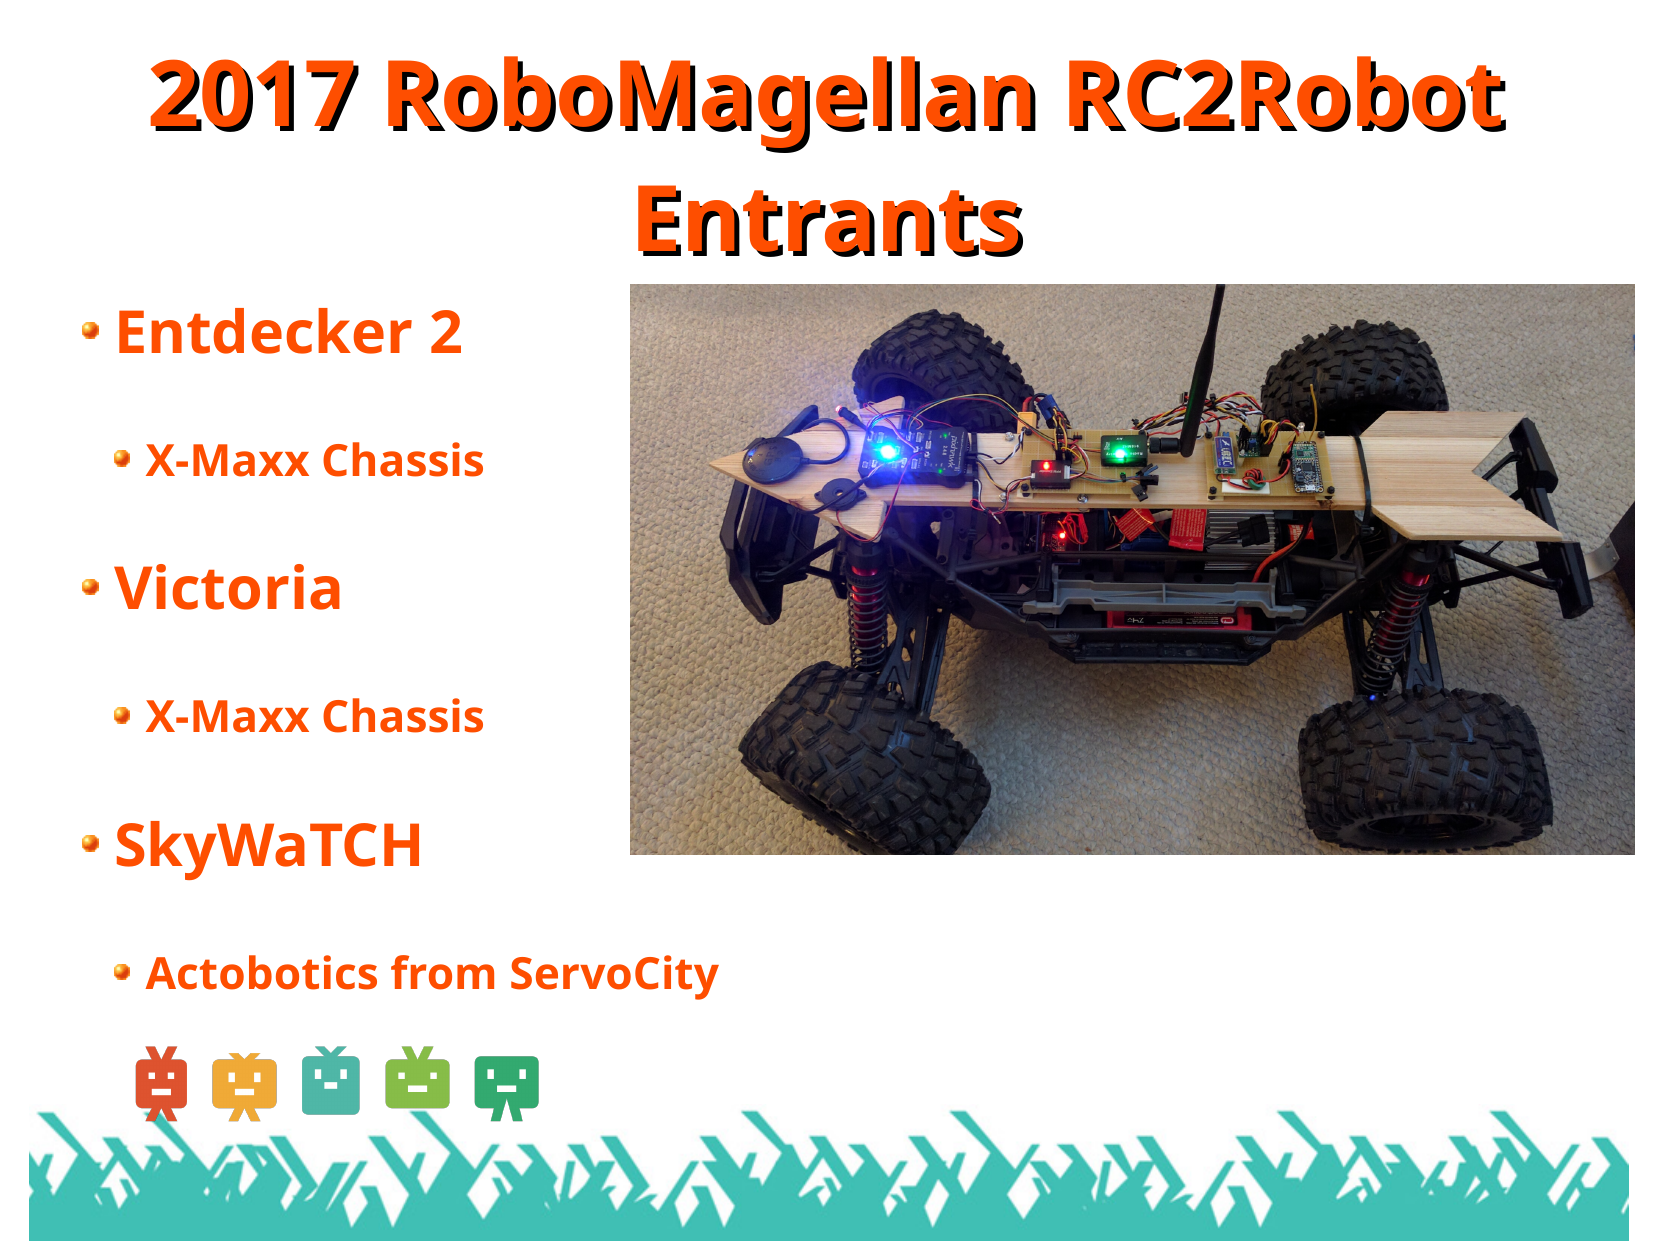

# 2017 RoboMagellan RC2Robot Entrants
Entdecker 2
X-Maxx Chassis
Victoria
X-Maxx Chassis
SkyWaTCH
Actobotics from ServoCity